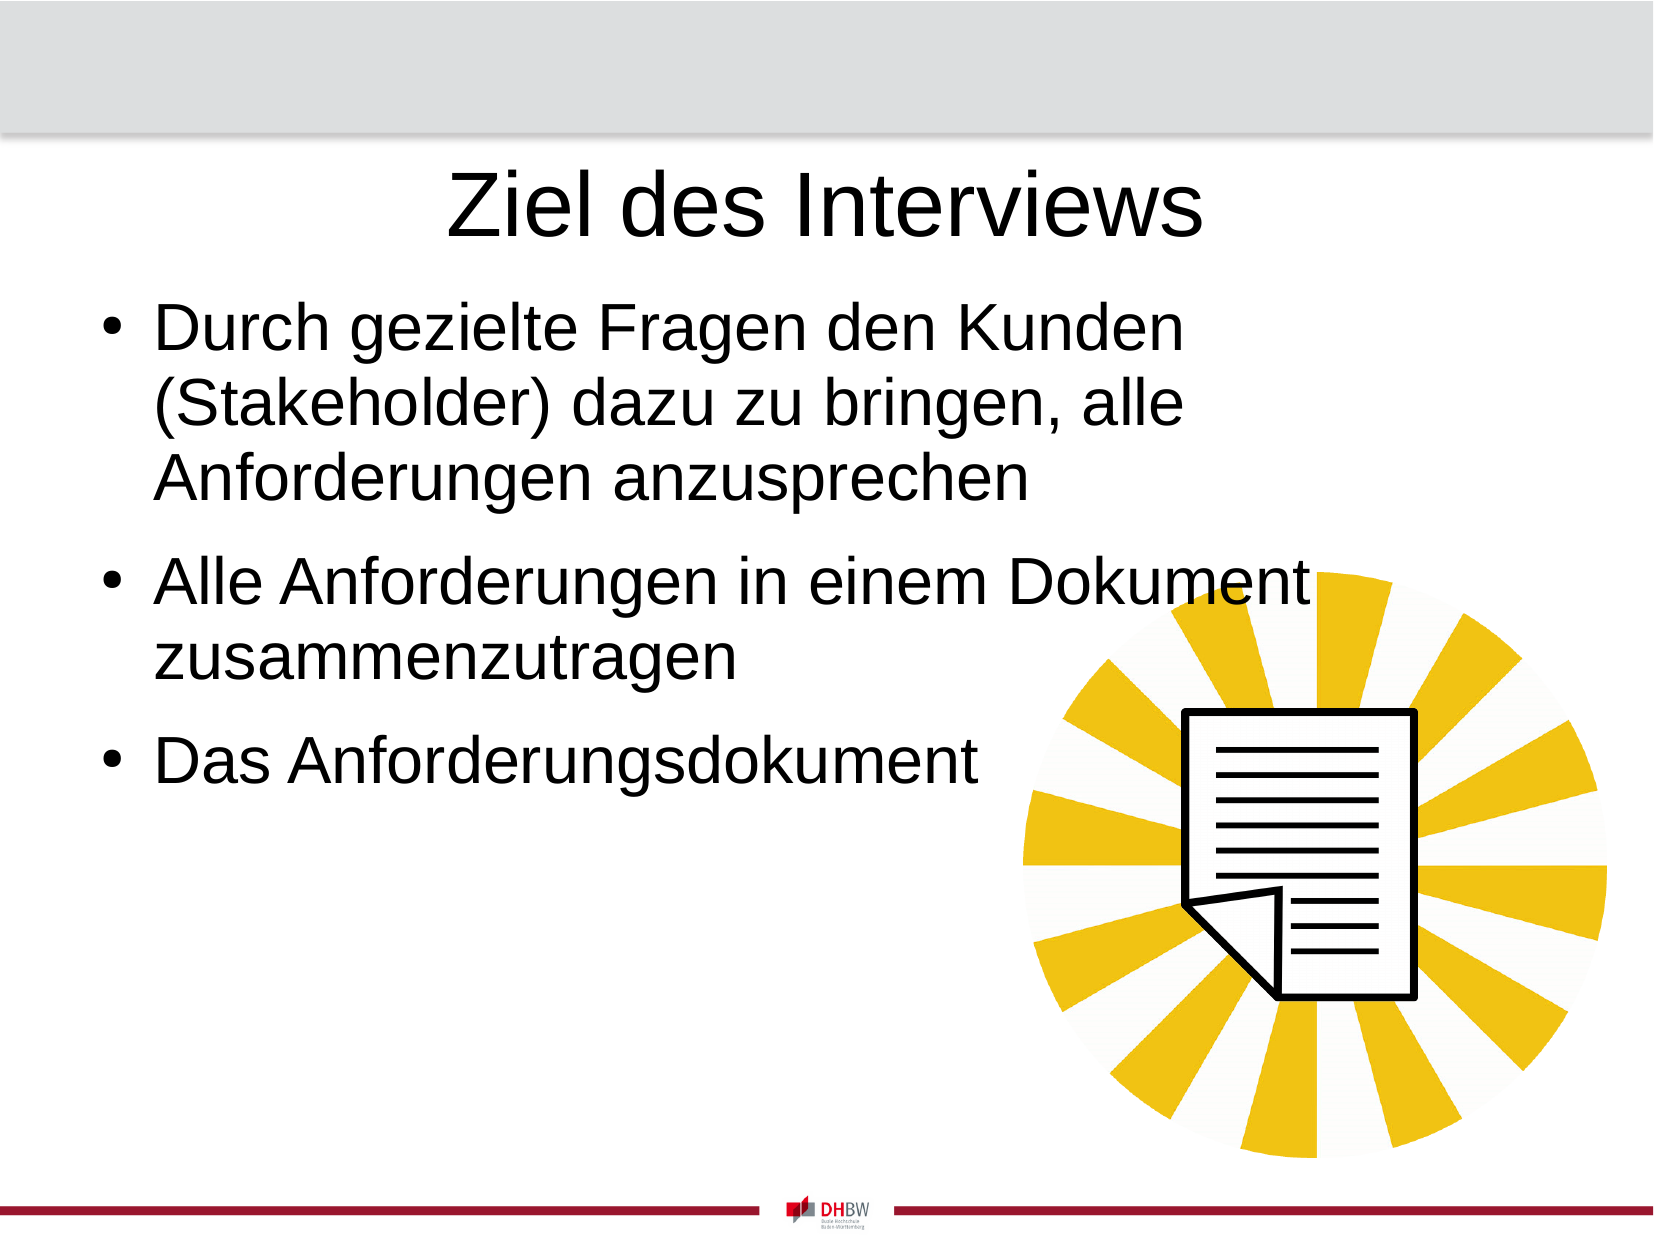

# Ziel des Interviews
Durch gezielte Fragen den Kunden (Stakeholder) dazu zu bringen, alle Anforderungen anzusprechen
Alle Anforderungen in einem Dokument zusammenzutragen
Das Anforderungsdokument